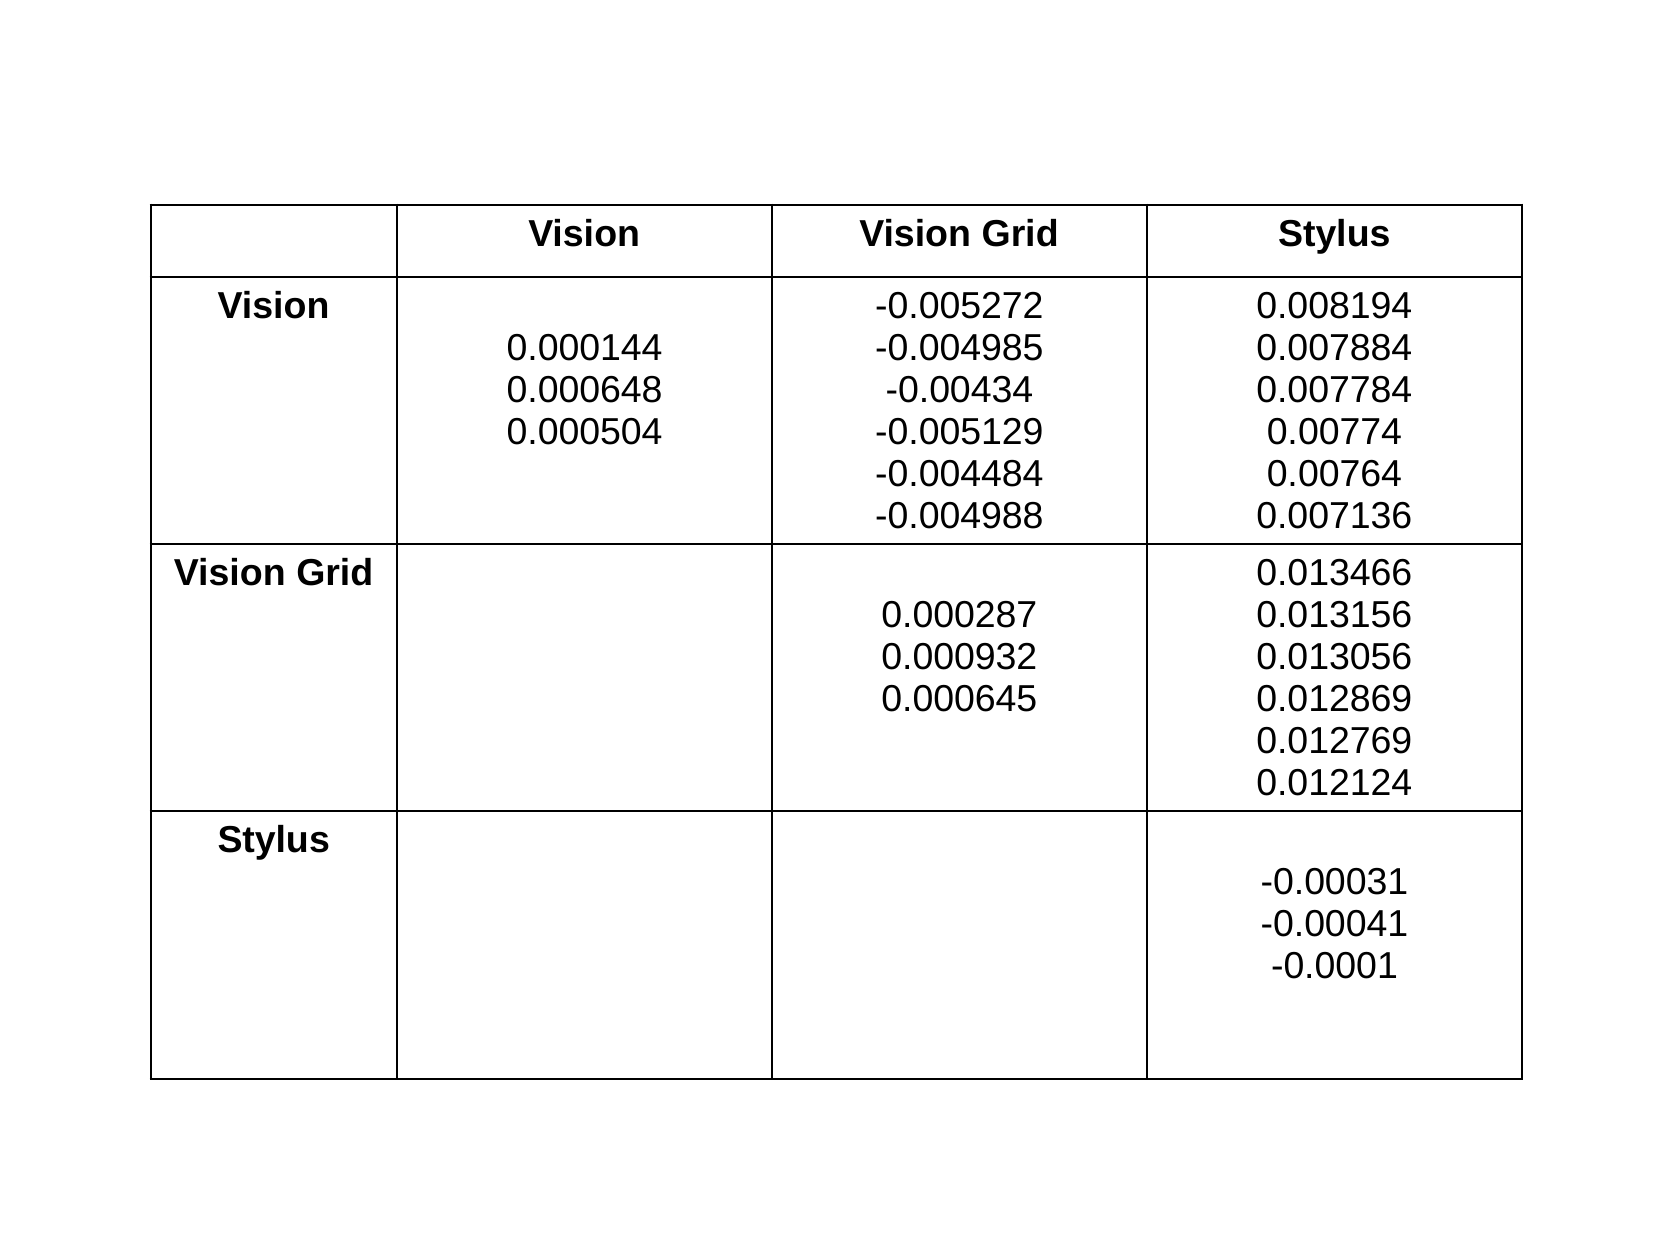

| | Vision | Vision Grid | Stylus |
| --- | --- | --- | --- |
| Vision | 0.000144 0.000648 0.000504 | -0.005272 -0.004985 -0.00434 -0.005129 -0.004484 -0.004988 | 0.008194 0.007884 0.007784 0.00774 0.00764 0.007136 |
| Vision Grid | | 0.000287 0.000932 0.000645 | 0.013466 0.013156 0.013056 0.012869 0.012769 0.012124 |
| Stylus | | | -0.00031 -0.00041 -0.0001 |